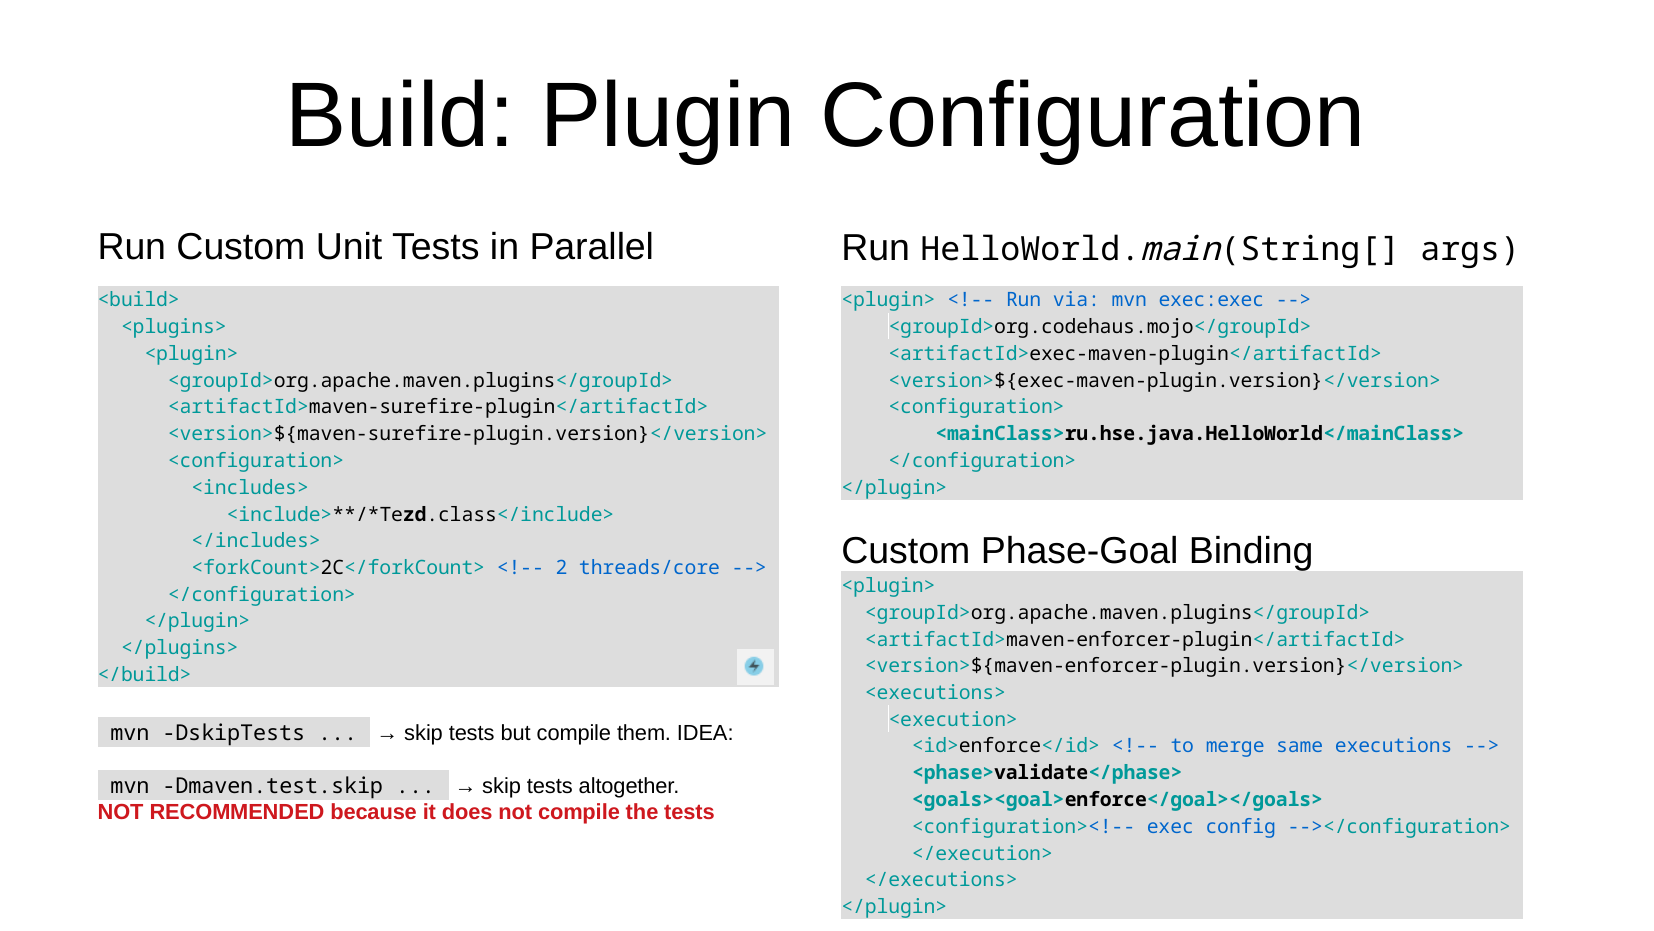

# Build: Plugin Configuration
| Run Custom Unit Tests in Parallel | Run HelloWorld.main(String[] args) |
| --- | --- |
| <build> <plugins> <plugin> <groupId>org.apache.maven.plugins</groupId> <artifactId>maven-surefire-plugin</artifactId> <version>${maven-surefire-plugin.version}</version> <configuration> <includes> <include>\*\*/\*Tezd.class</include> </includes> <forkCount>2C</forkCount> <!-- 2 threads/core --> </configuration> </plugin> </plugins> </build> mvn -DskipTests ... → skip tests but compile them. IDEA: mvn -Dmaven.test.skip ... → skip tests altogether. NOT RECOMMENDED because it does not compile the tests | <plugin> <!-- Run via: mvn exec:exec --> <groupId>org.codehaus.mojo</groupId> <artifactId>exec-maven-plugin</artifactId> <version>${exec-maven-plugin.version}</version> <configuration> <mainClass>ru.hse.java.HelloWorld</mainClass> </configuration> </plugin> Custom Phase-Goal Binding <plugin> <groupId>org.apache.maven.plugins</groupId> <artifactId>maven-enforcer-plugin</artifactId> <version>${maven-enforcer-plugin.version}</version> <executions> <execution> <id>enforce</id> <!-- to merge same executions --> <phase>validate</phase> <goals><goal>enforce</goal></goals> <configuration><!-- exec config --></configuration> </execution> </executions> </plugin> |
2022-01-21
12